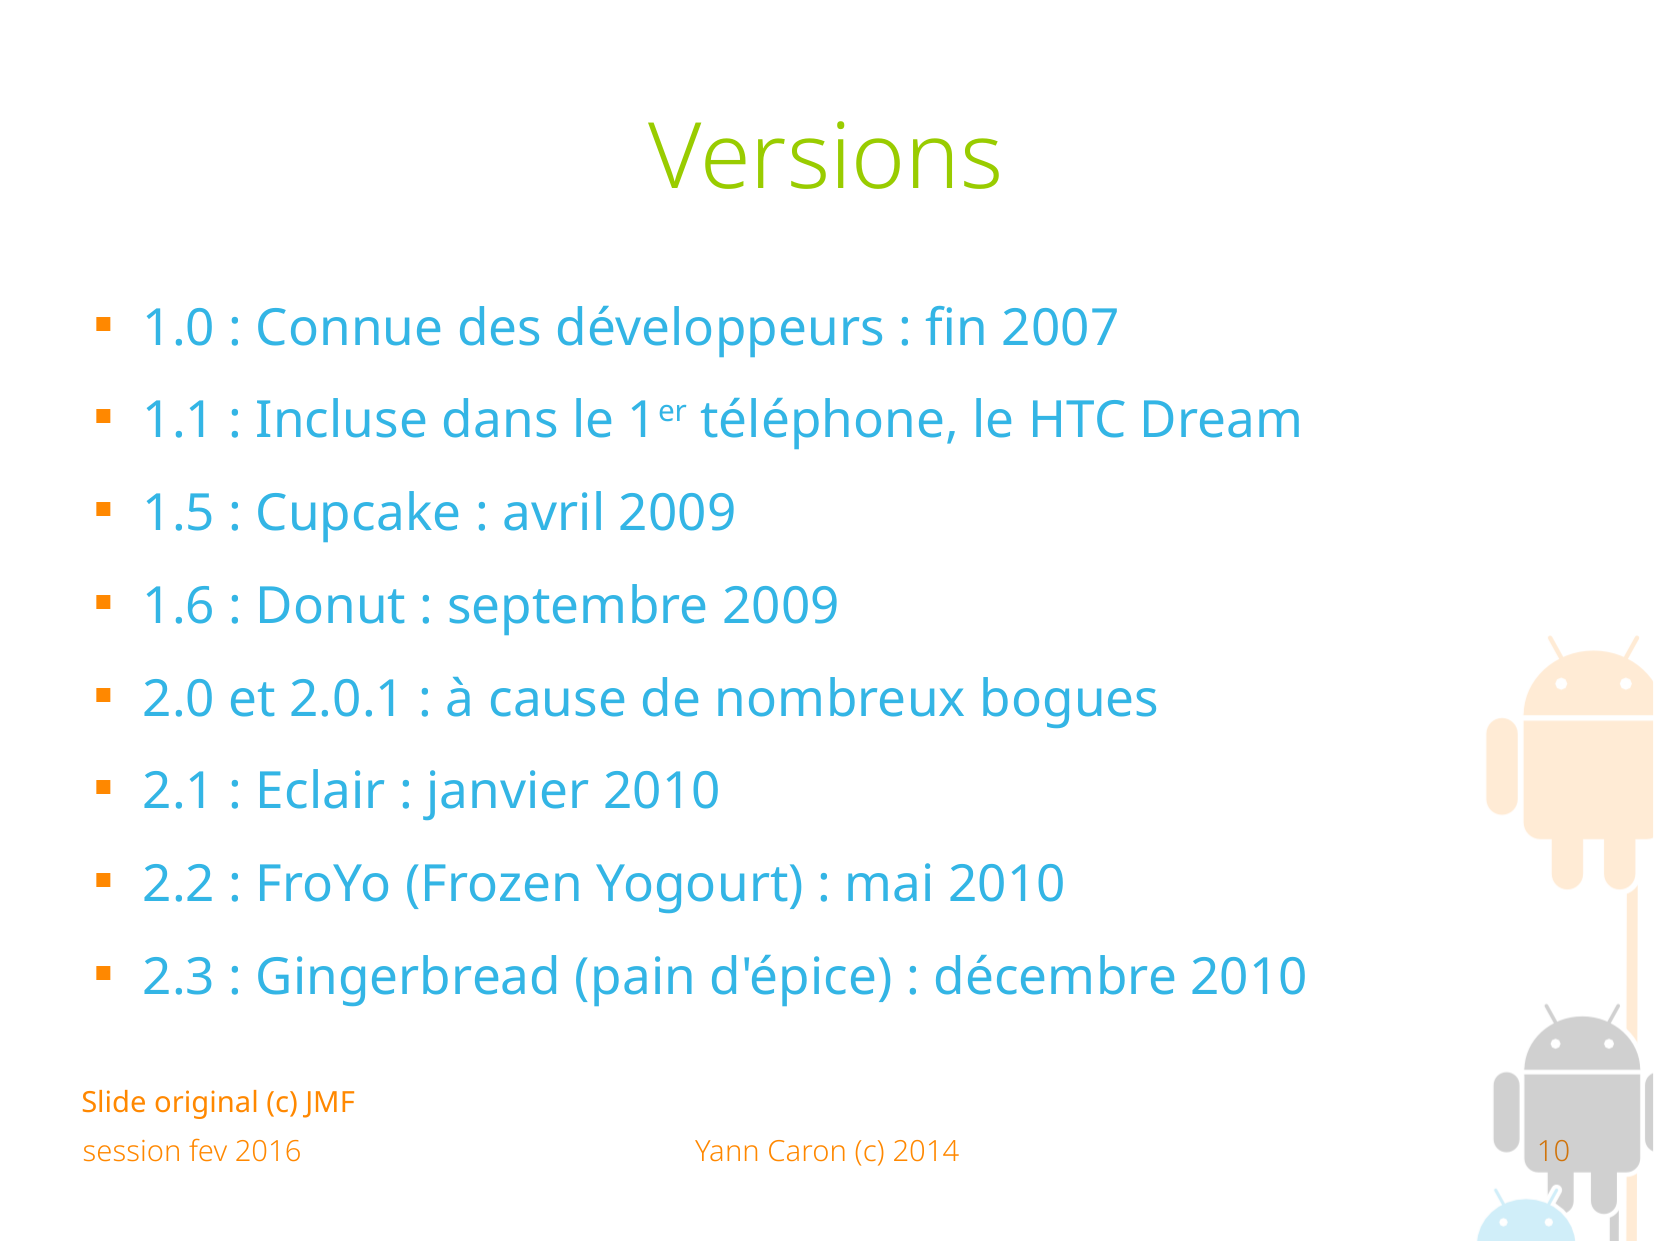

# Versions
1.0 : Connue des développeurs : fin 2007
1.1 : Incluse dans le 1er téléphone, le HTC Dream
1.5 : Cupcake : avril 2009
1.6 : Donut : septembre 2009
2.0 et 2.0.1 : à cause de nombreux bogues
2.1 : Eclair : janvier 2010
2.2 : FroYo (Frozen Yogourt) : mai 2010
2.3 : Gingerbread (pain d'épice) : décembre 2010
Slide original (c) JMF
session fev 2016
Yann Caron (c) 2014
10